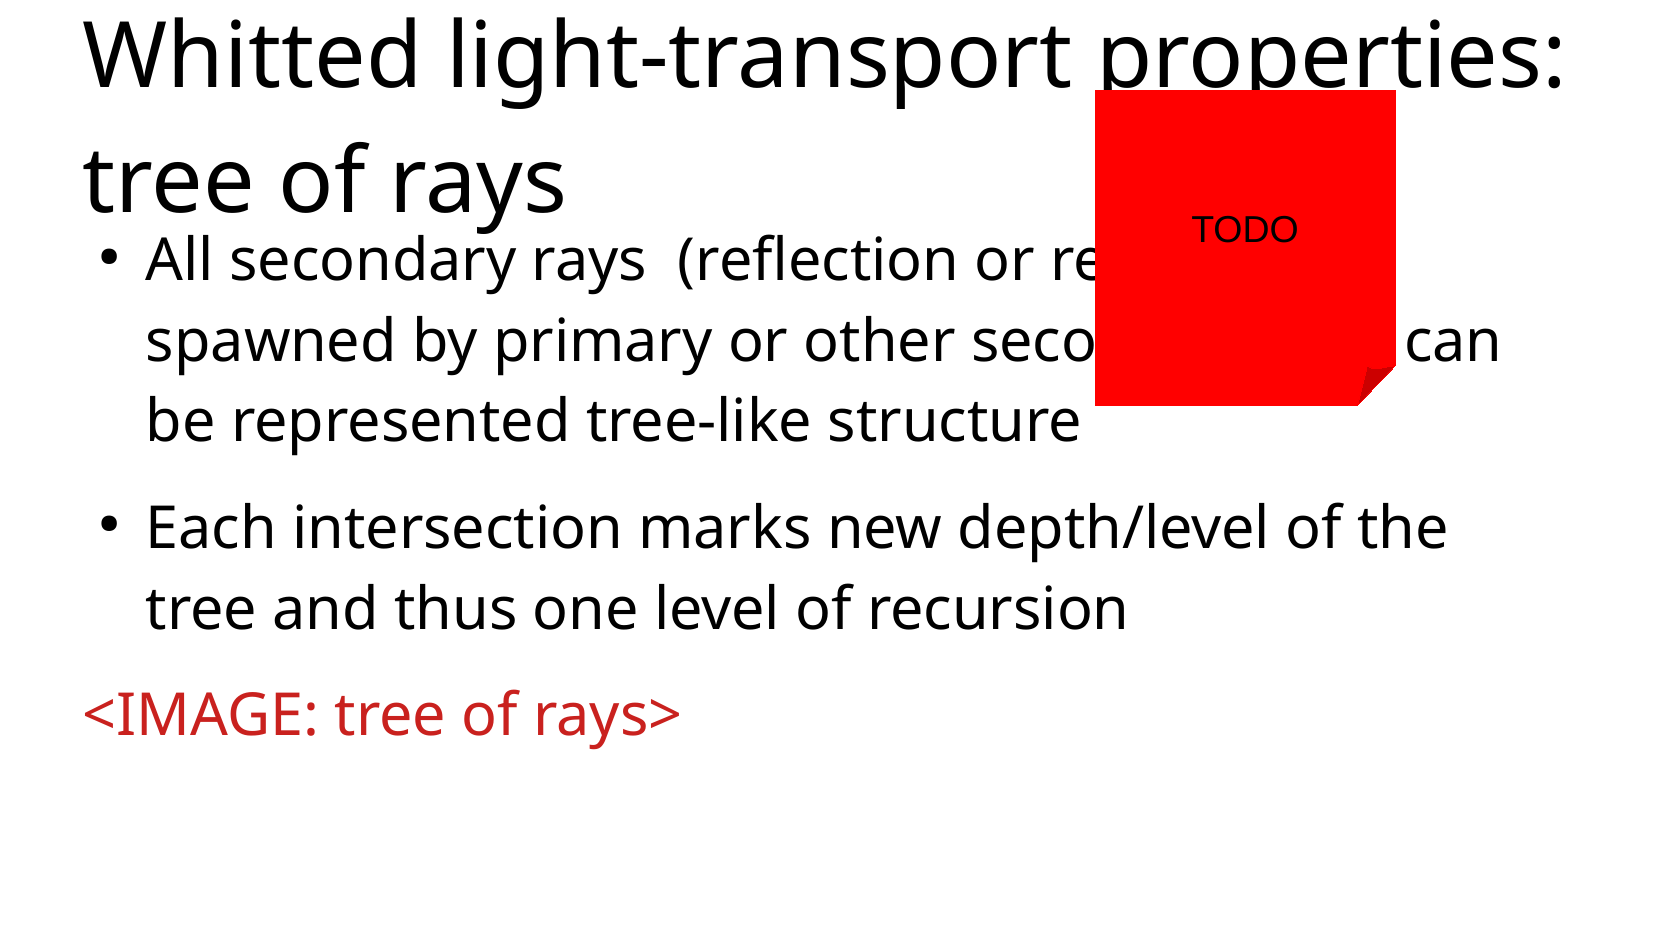

# Whitted light-transport properties: tree of rays
TODO
All secondary rays (reflection or refraction) spawned by primary or other secondary rays can be represented tree-like structure
Each intersection marks new depth/level of the tree and thus one level of recursion
<IMAGE: tree of rays>